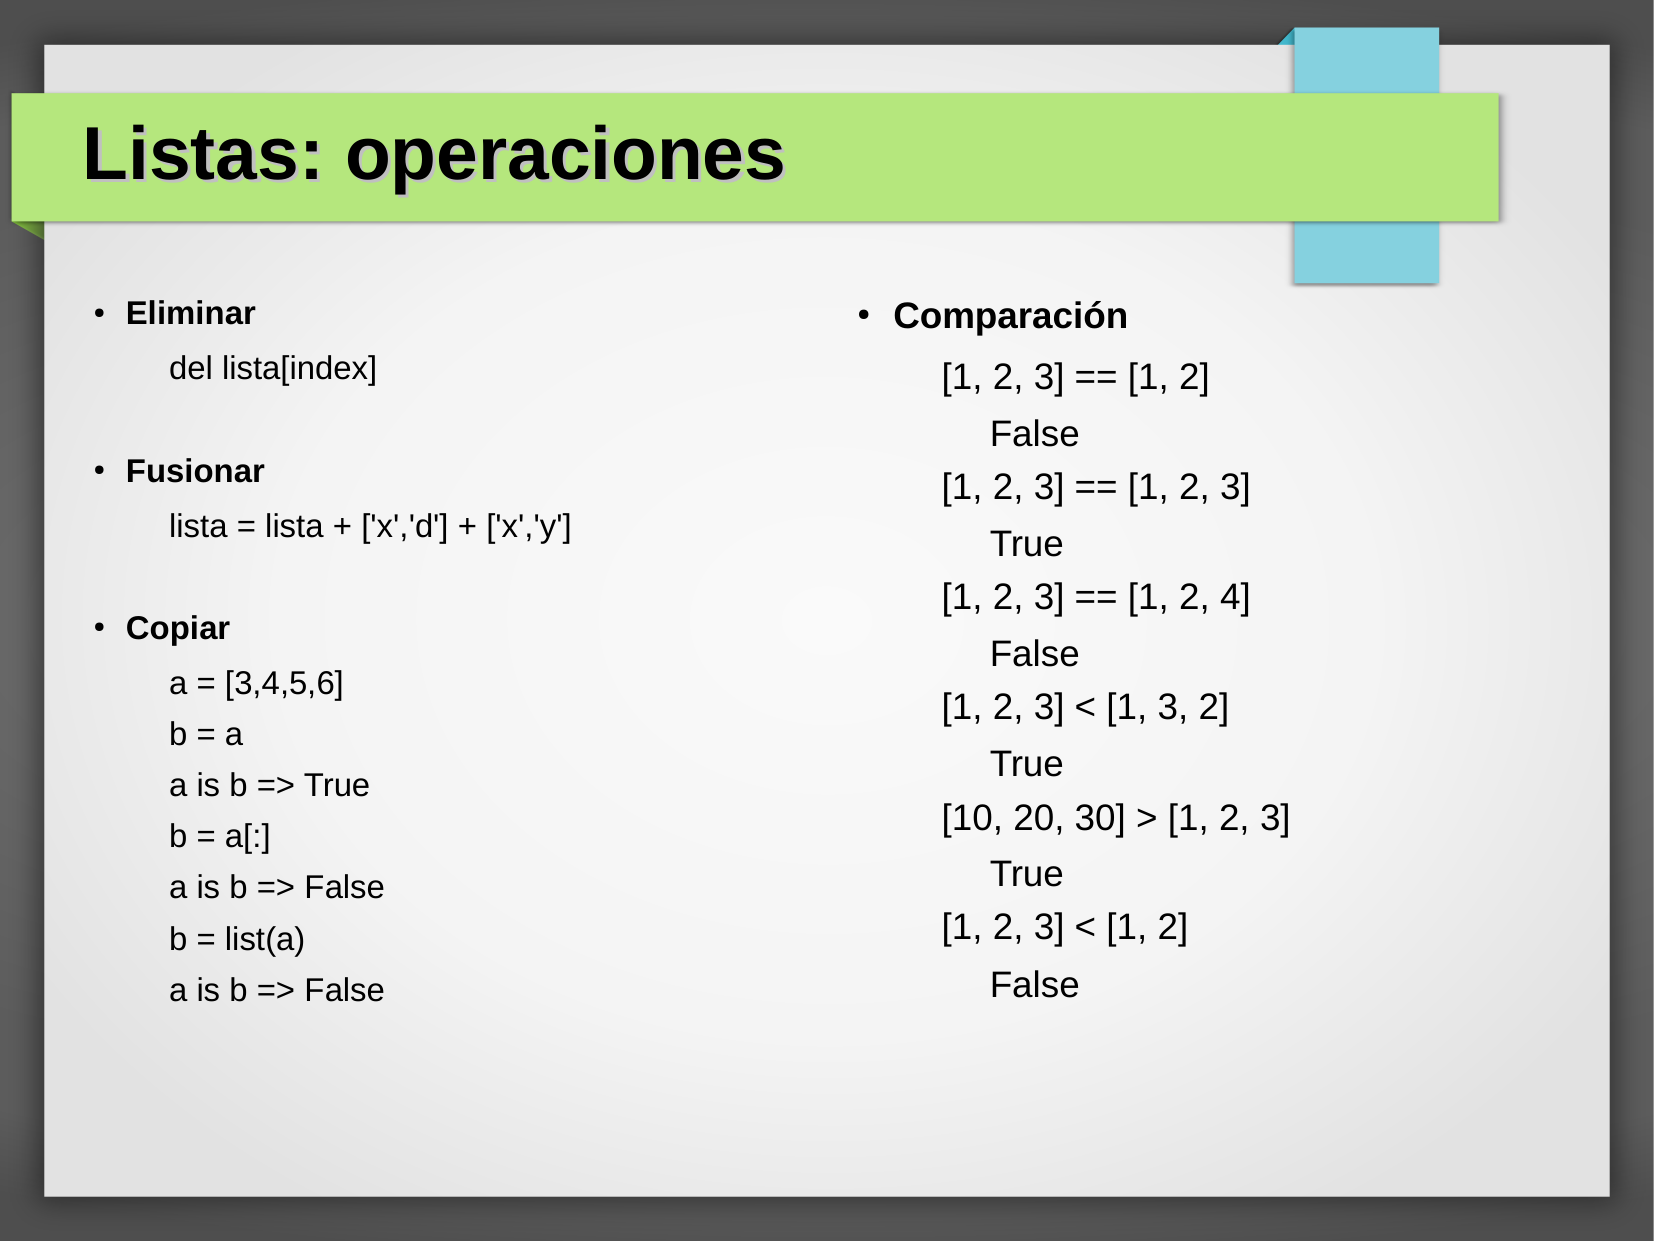

# Listas: operaciones
Eliminar
del lista[index]
Fusionar
lista = lista + ['x','d'] + ['x','y']
Copiar
a = [3,4,5,6]
b = a
a is b => True
b = a[:]
a is b => False
b = list(a)
a is b => False
Comparación
[1, 2, 3] == [1, 2]
False
[1, 2, 3] == [1, 2, 3]
True
[1, 2, 3] == [1, 2, 4]
False
[1, 2, 3] < [1, 3, 2]
True
[10, 20, 30] > [1, 2, 3]
True
[1, 2, 3] < [1, 2]
False